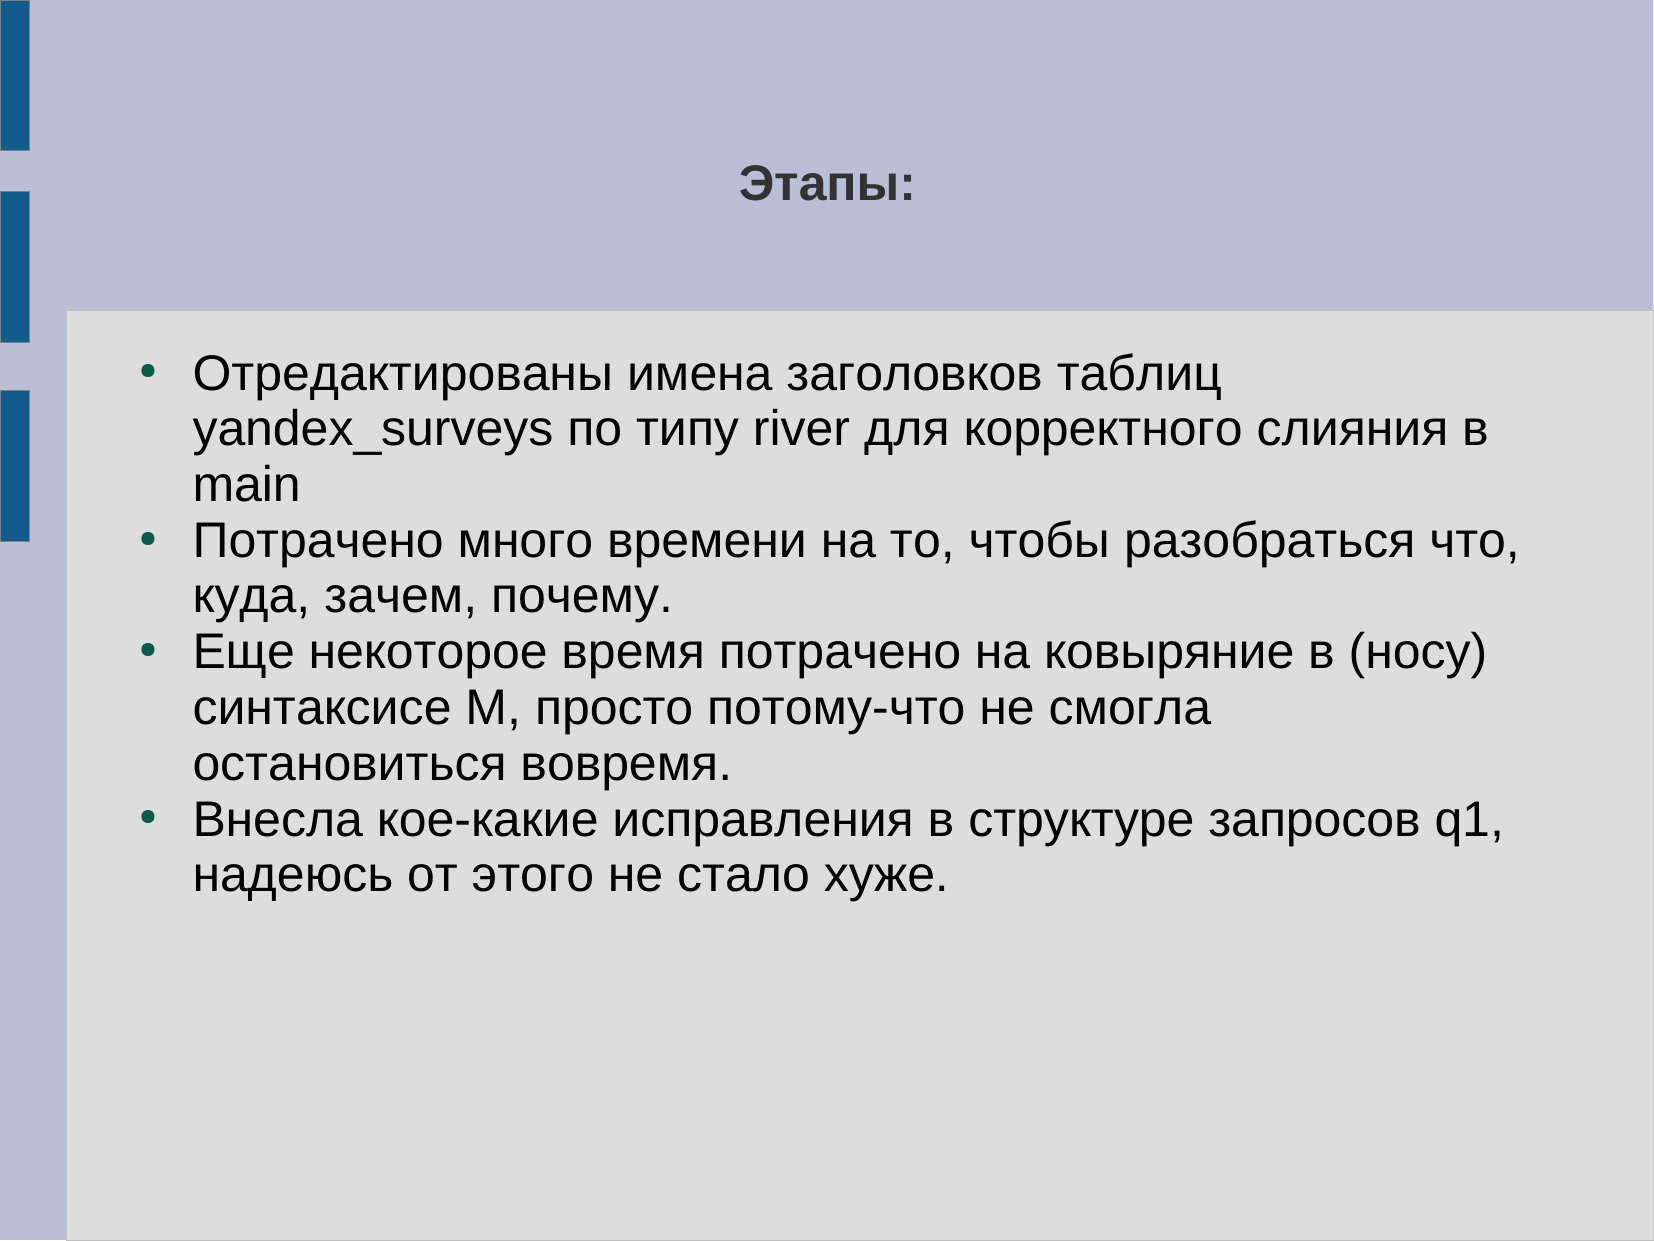

# Этапы:
Отредактированы имена заголовков таблиц yandex_surveys по типу river для корректного слияния в main
Потрачено много времени на то, чтобы разобраться что, куда, зачем, почему.
Еще некоторое время потрачено на ковыряние в (носу) синтаксисе M, просто потому-что не смогла остановиться вовремя.
Внесла кое-какие исправления в структуре запросов q1, надеюсь от этого не стало хуже.